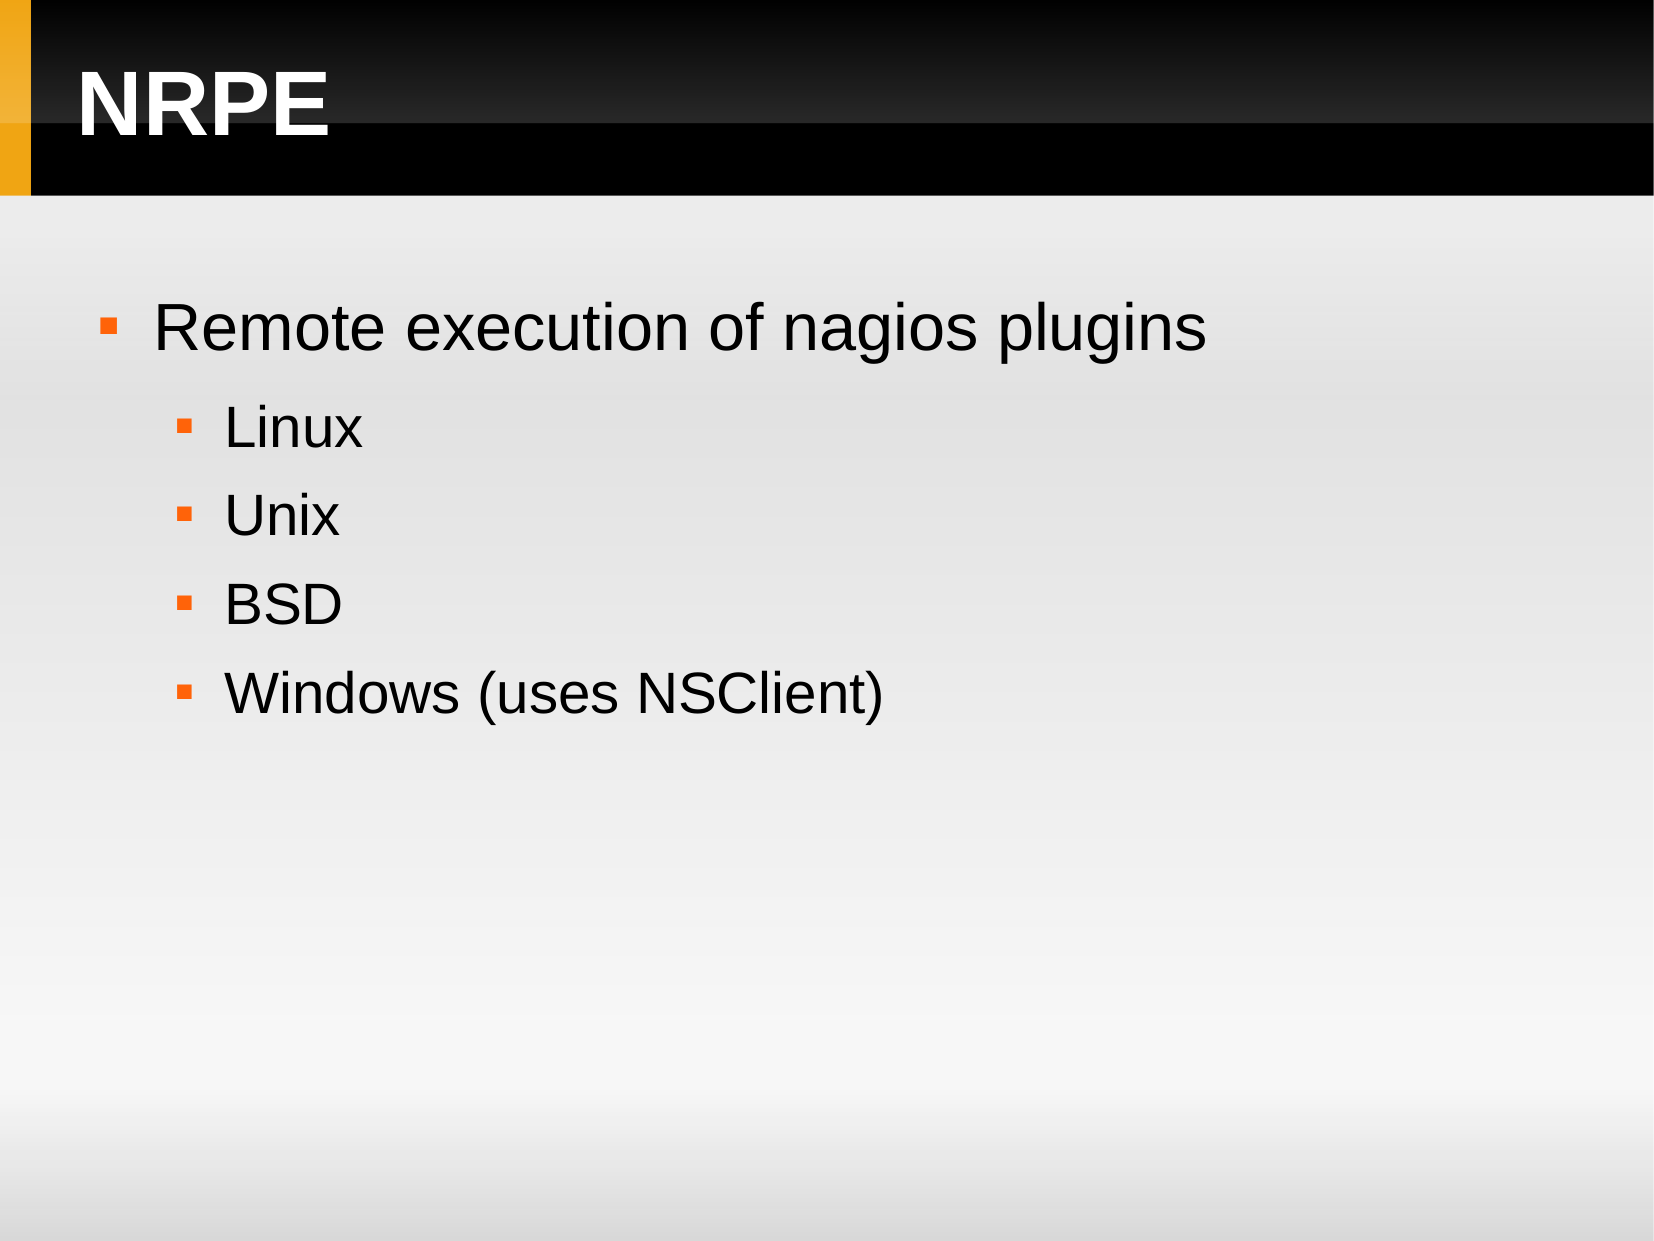

# NRPE
Remote execution of nagios plugins
Linux
Unix
BSD
Windows (uses NSClient)